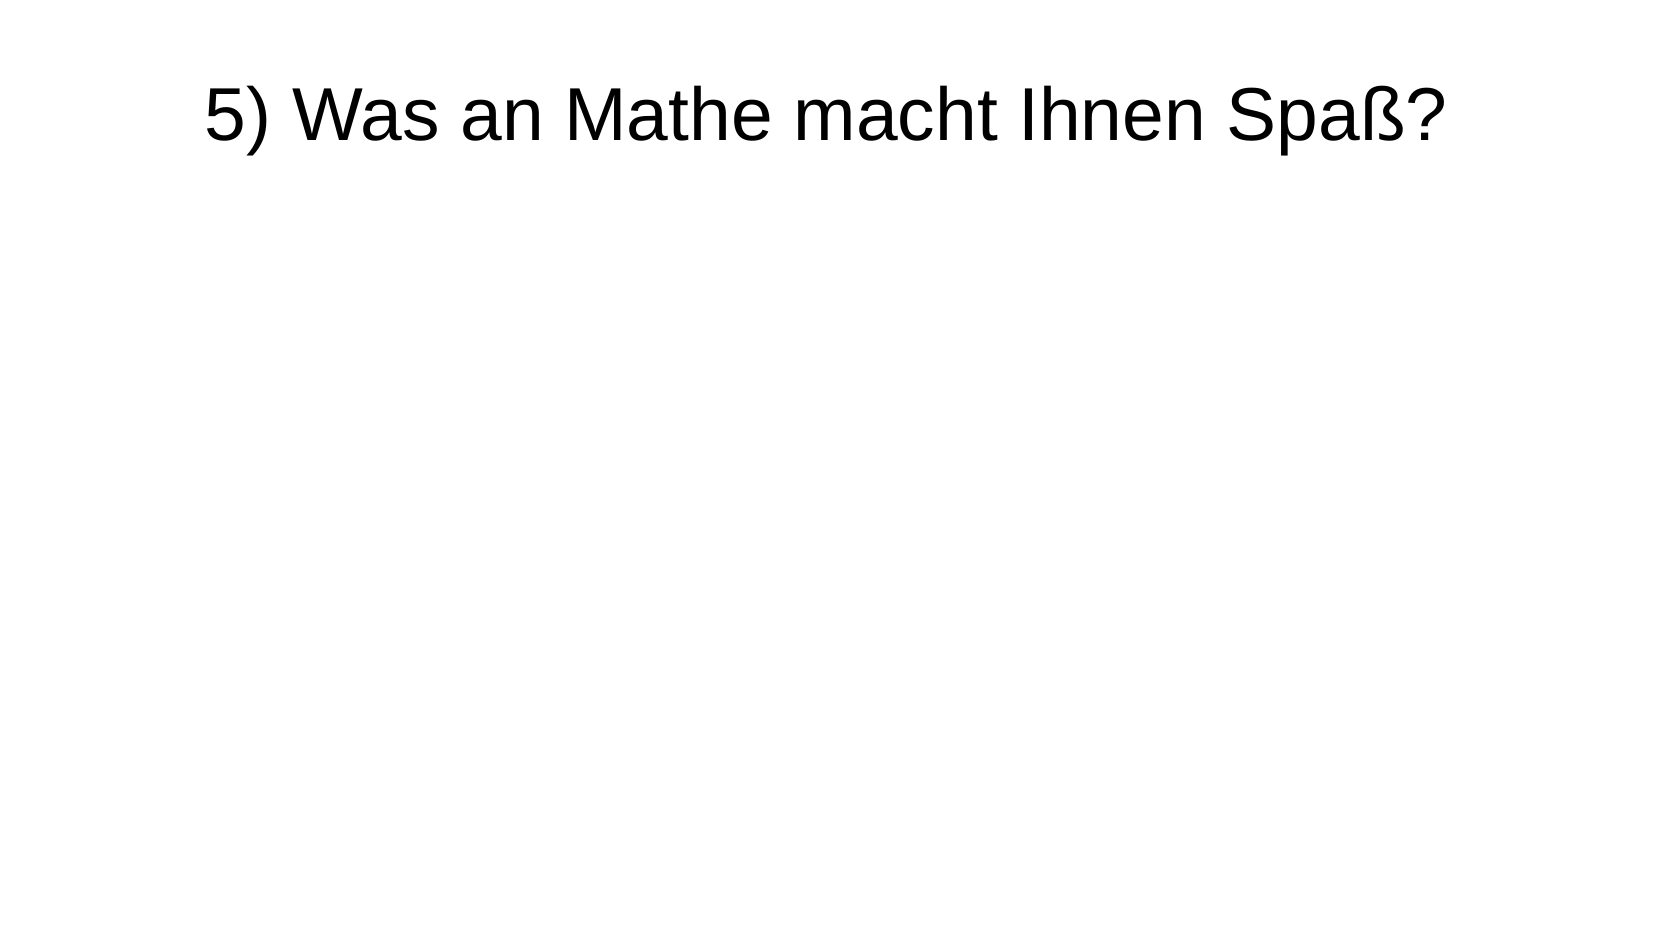

# 5) Was an Mathe macht Ihnen Spaß?